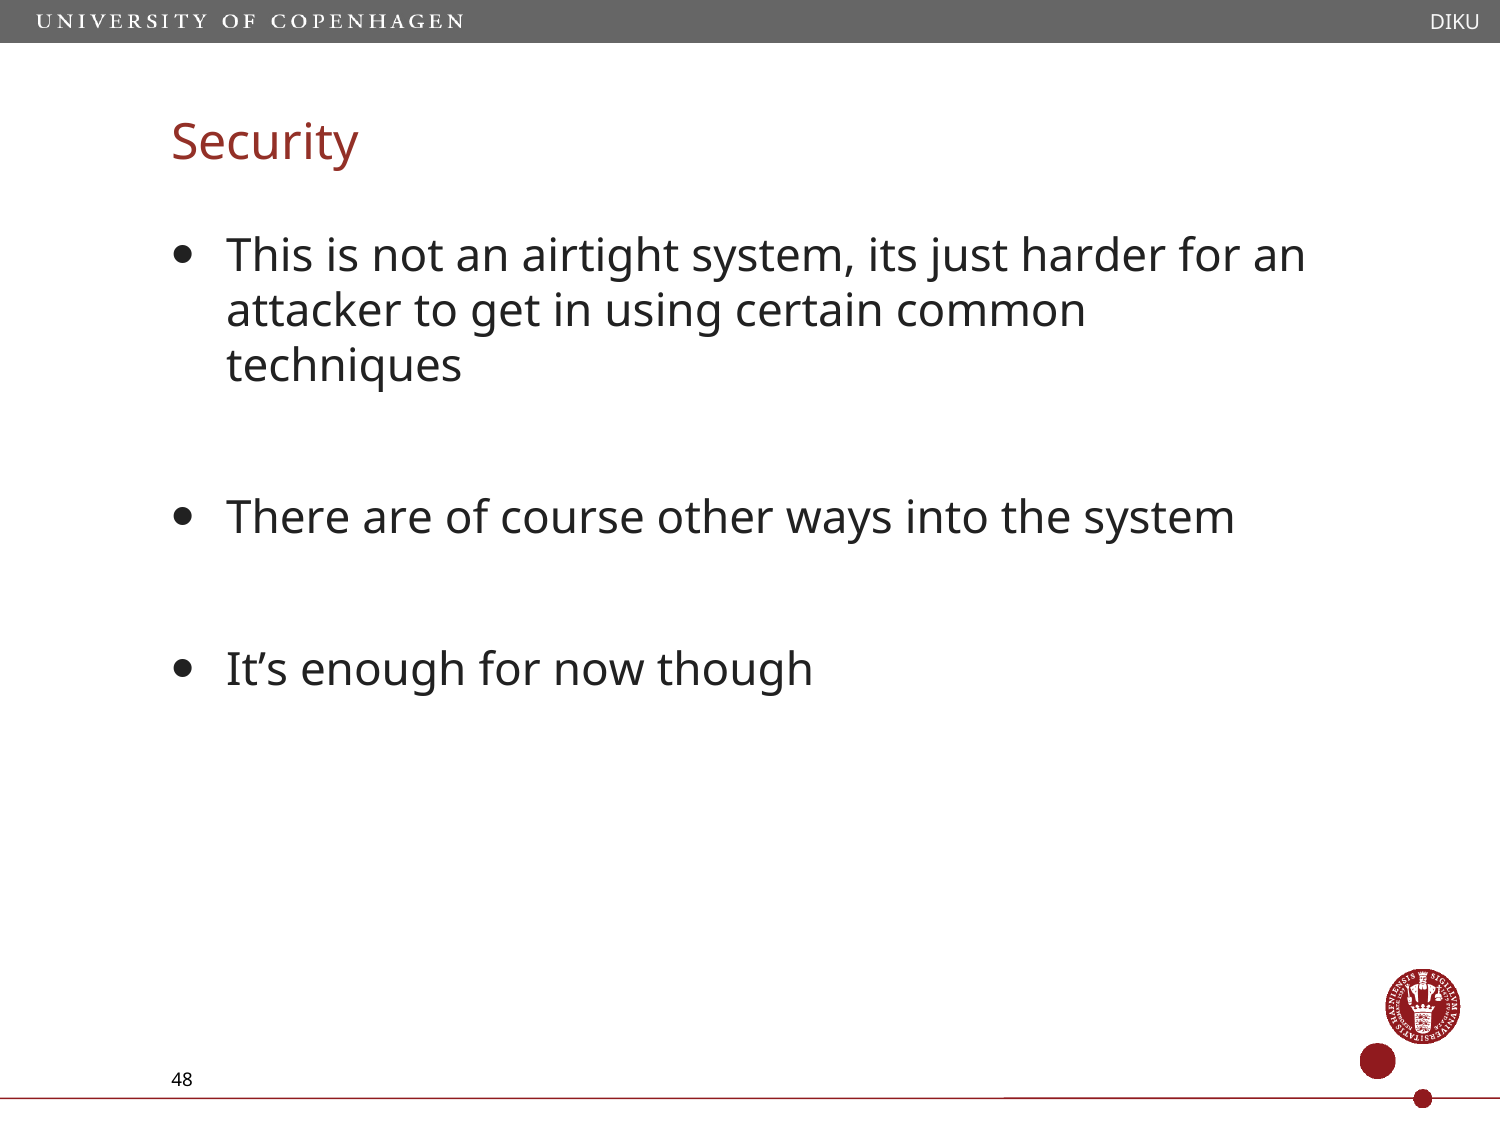

DIKU
Security
This is not an airtight system, its just harder for an attacker to get in using certain common techniques
There are of course other ways into the system
It’s enough for now though